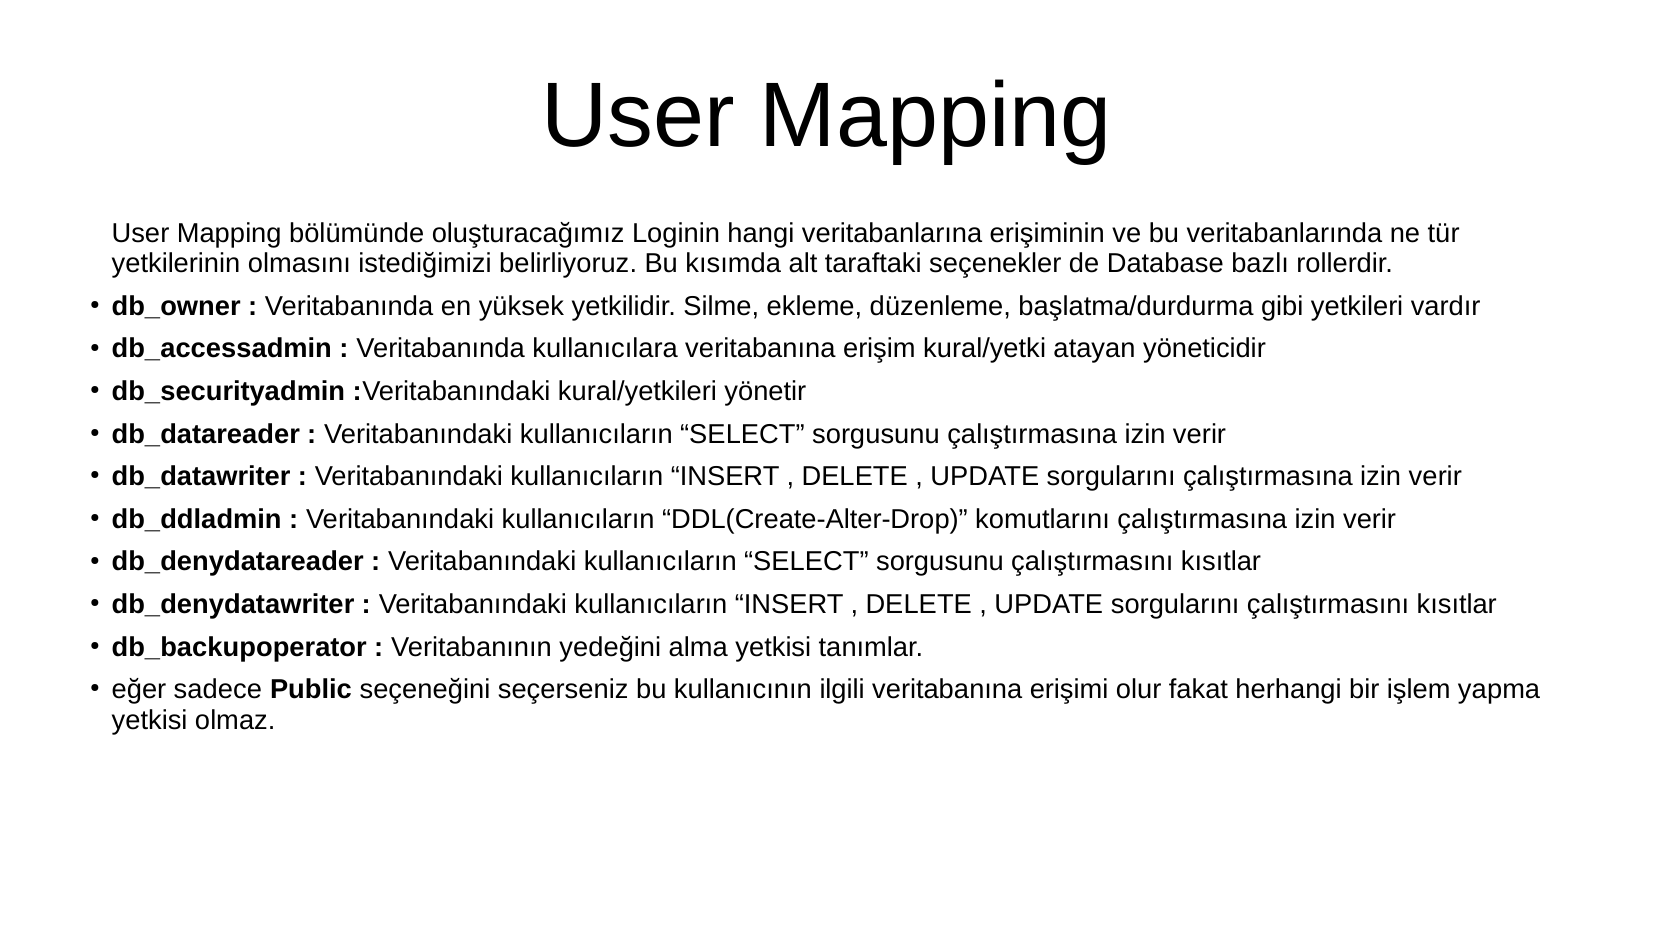

# User Mapping
User Mapping bölümünde oluşturacağımız Loginin hangi veritabanlarına erişiminin ve bu veritabanlarında ne tür yetkilerinin olmasını istediğimizi belirliyoruz. Bu kısımda alt taraftaki seçenekler de Database bazlı rollerdir.
db_owner : Veritabanında en yüksek yetkilidir. Silme, ekleme, düzenleme, başlatma/durdurma gibi yetkileri vardır
db_accessadmin : Veritabanında kullanıcılara veritabanına erişim kural/yetki atayan yöneticidir
db_securityadmin :Veritabanındaki kural/yetkileri yönetir
db_datareader : Veritabanındaki kullanıcıların “SELECT” sorgusunu çalıştırmasına izin verir
db_datawriter : Veritabanındaki kullanıcıların “INSERT , DELETE , UPDATE sorgularını çalıştırmasına izin verir
db_ddladmin : Veritabanındaki kullanıcıların “DDL(Create-Alter-Drop)” komutlarını çalıştırmasına izin verir
db_denydatareader : Veritabanındaki kullanıcıların “SELECT” sorgusunu çalıştırmasını kısıtlar
db_denydatawriter : Veritabanındaki kullanıcıların “INSERT , DELETE , UPDATE sorgularını çalıştırmasını kısıtlar
db_backupoperator : Veritabanının yedeğini alma yetkisi tanımlar.
eğer sadece Public seçeneğini seçerseniz bu kullanıcının ilgili veritabanına erişimi olur fakat herhangi bir işlem yapma yetkisi olmaz.